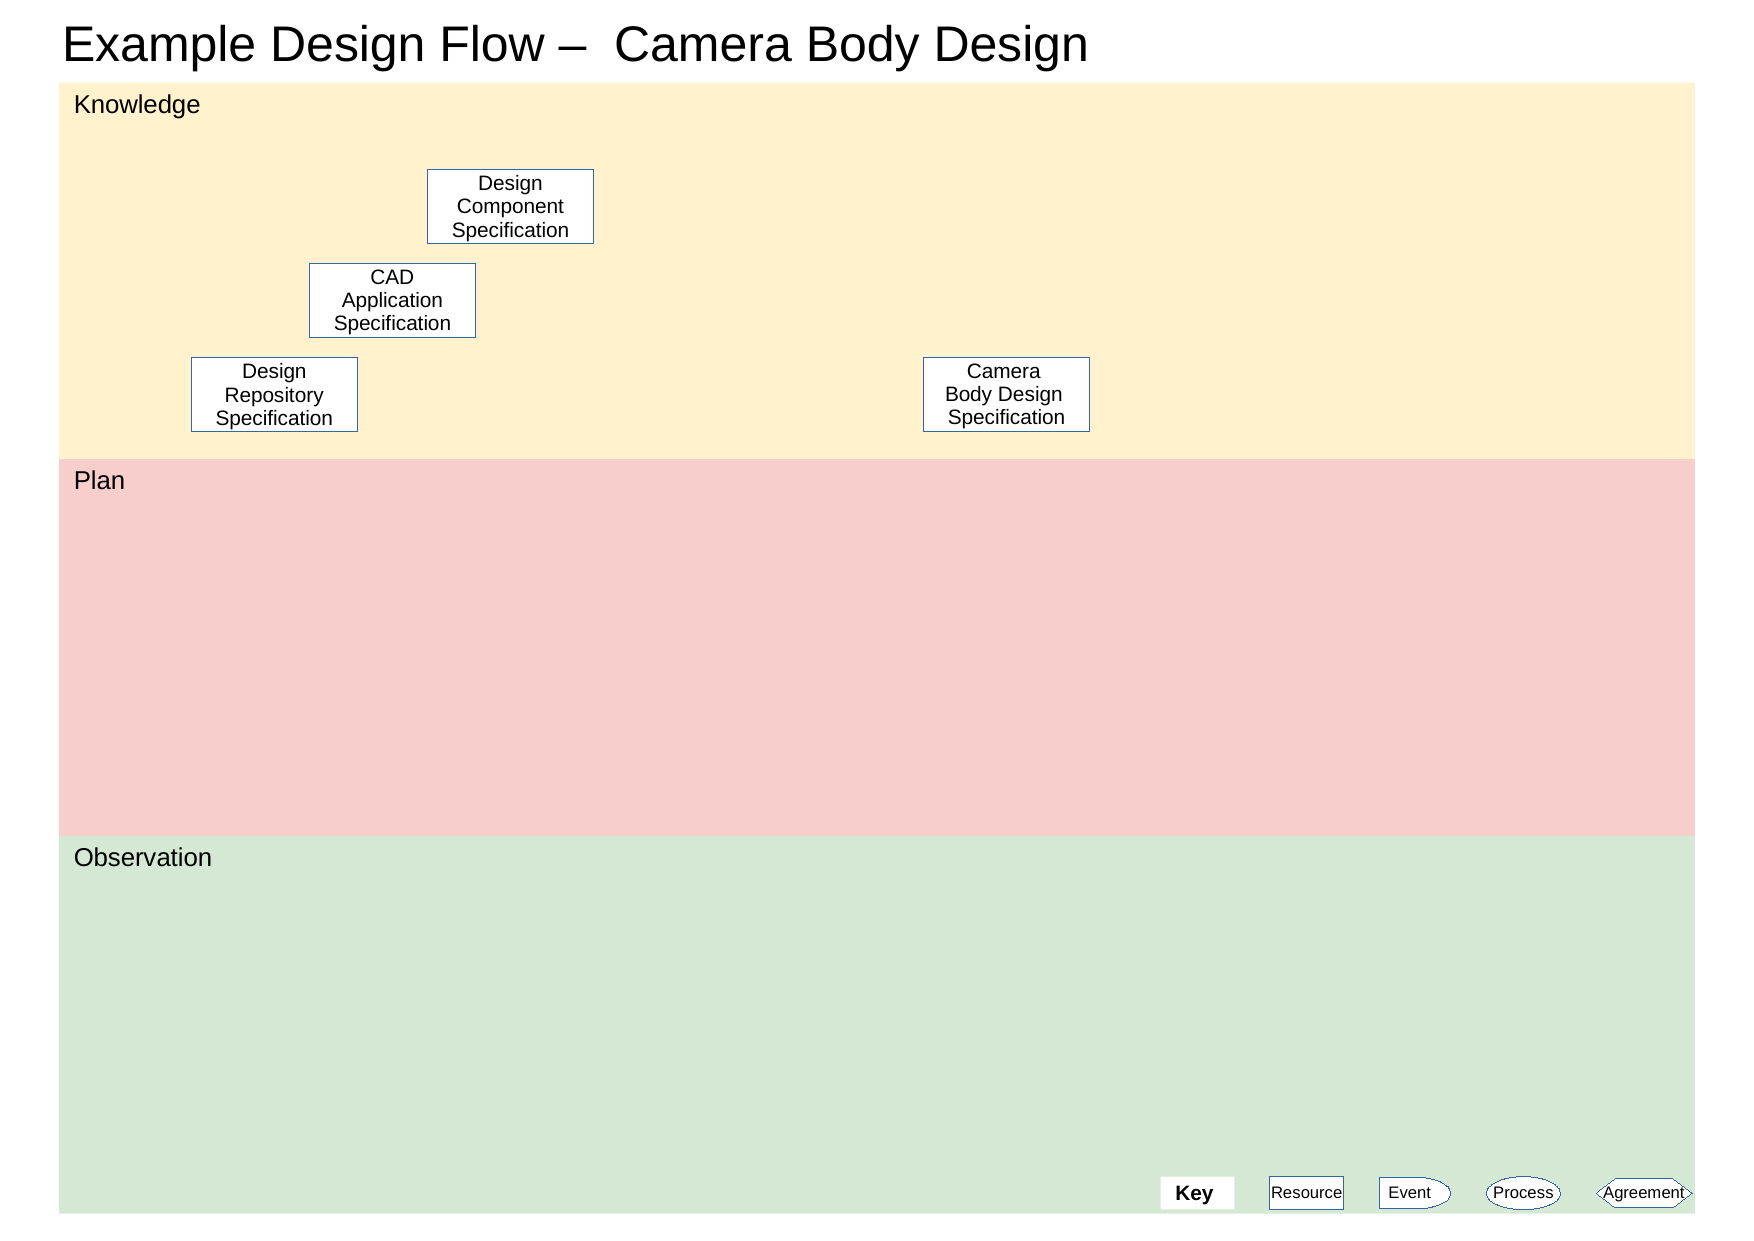

Example Design Flow – Camera Body Design
Knowledge
Design
Component
Specification
CAD
Application
Specification
Camera
Body Design
Specification
Design
Repository
Specification
Plan
Observation
Process
Key
Resource
Event
Agreement